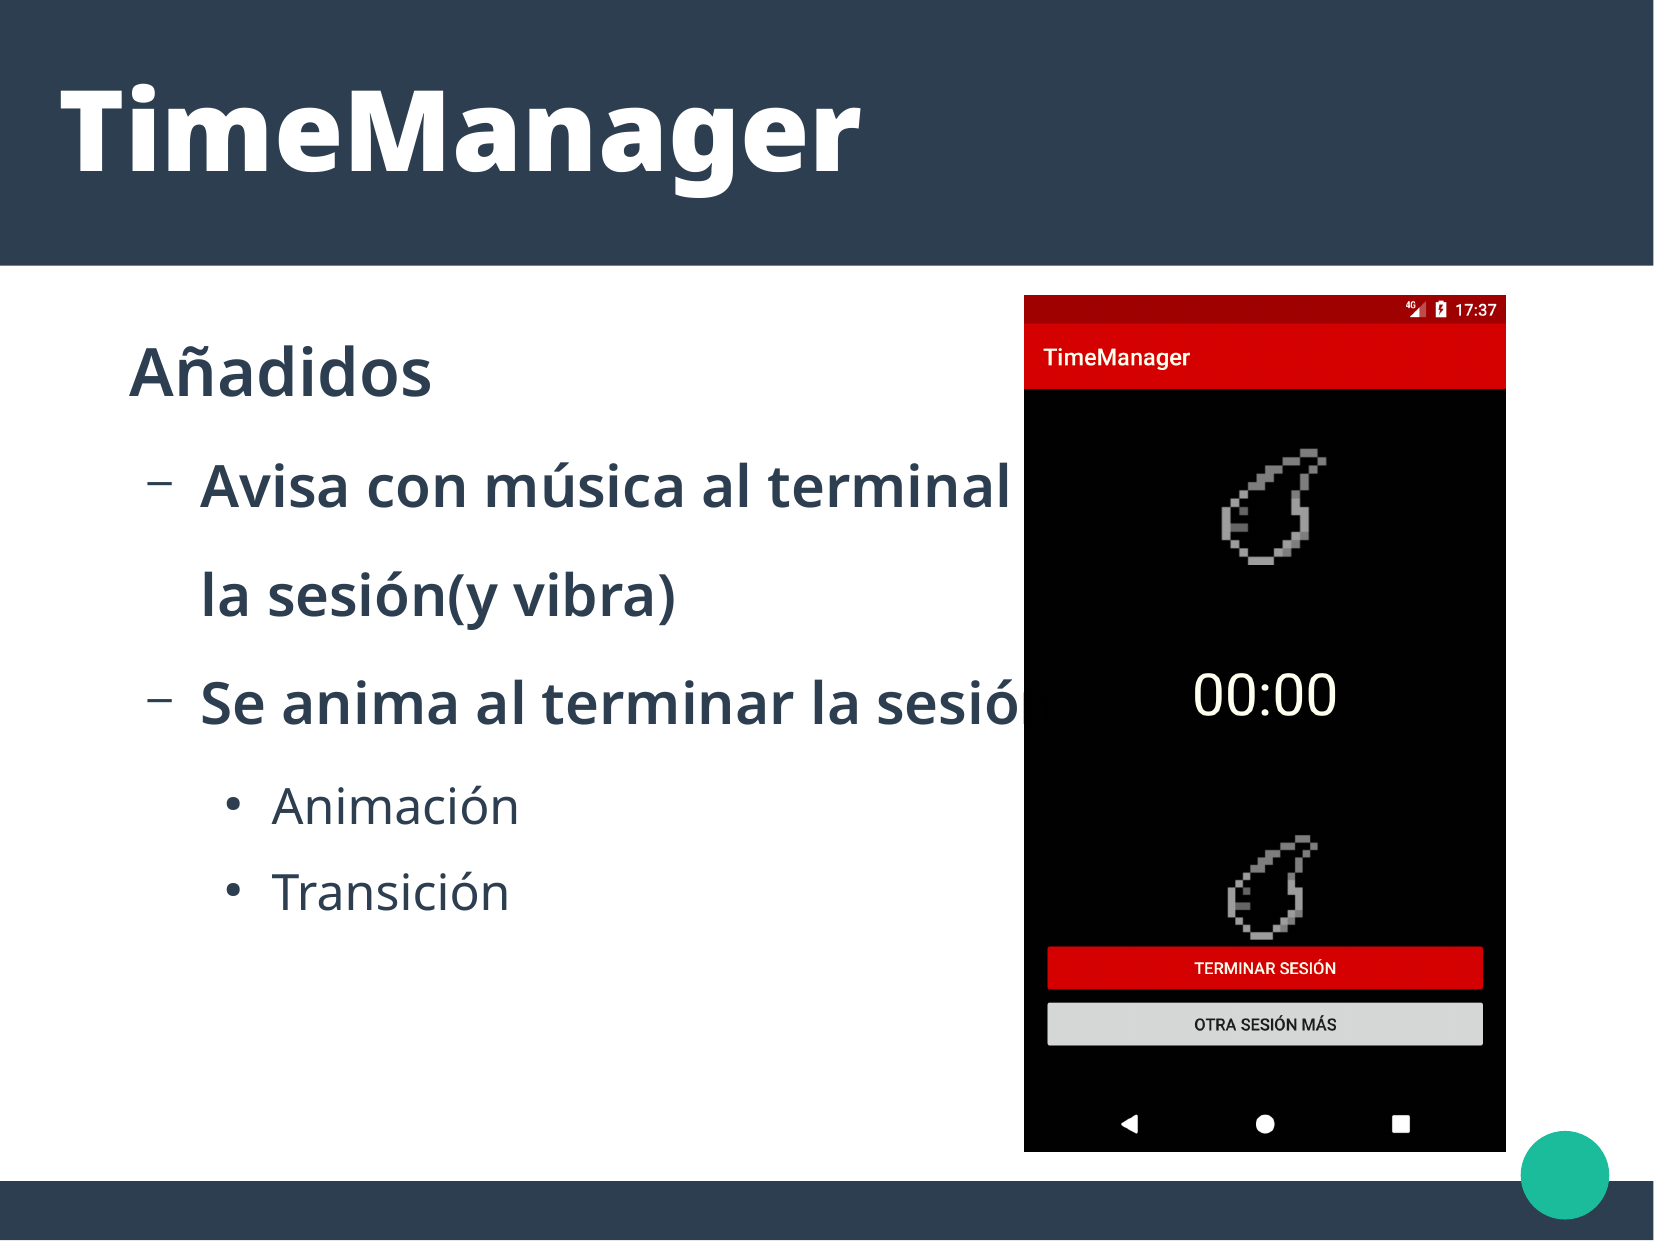

# TimeManager
Añadidos
Avisa con música al terminal
la sesión(y vibra)
Se anima al terminar la sesión
Animación
Transición